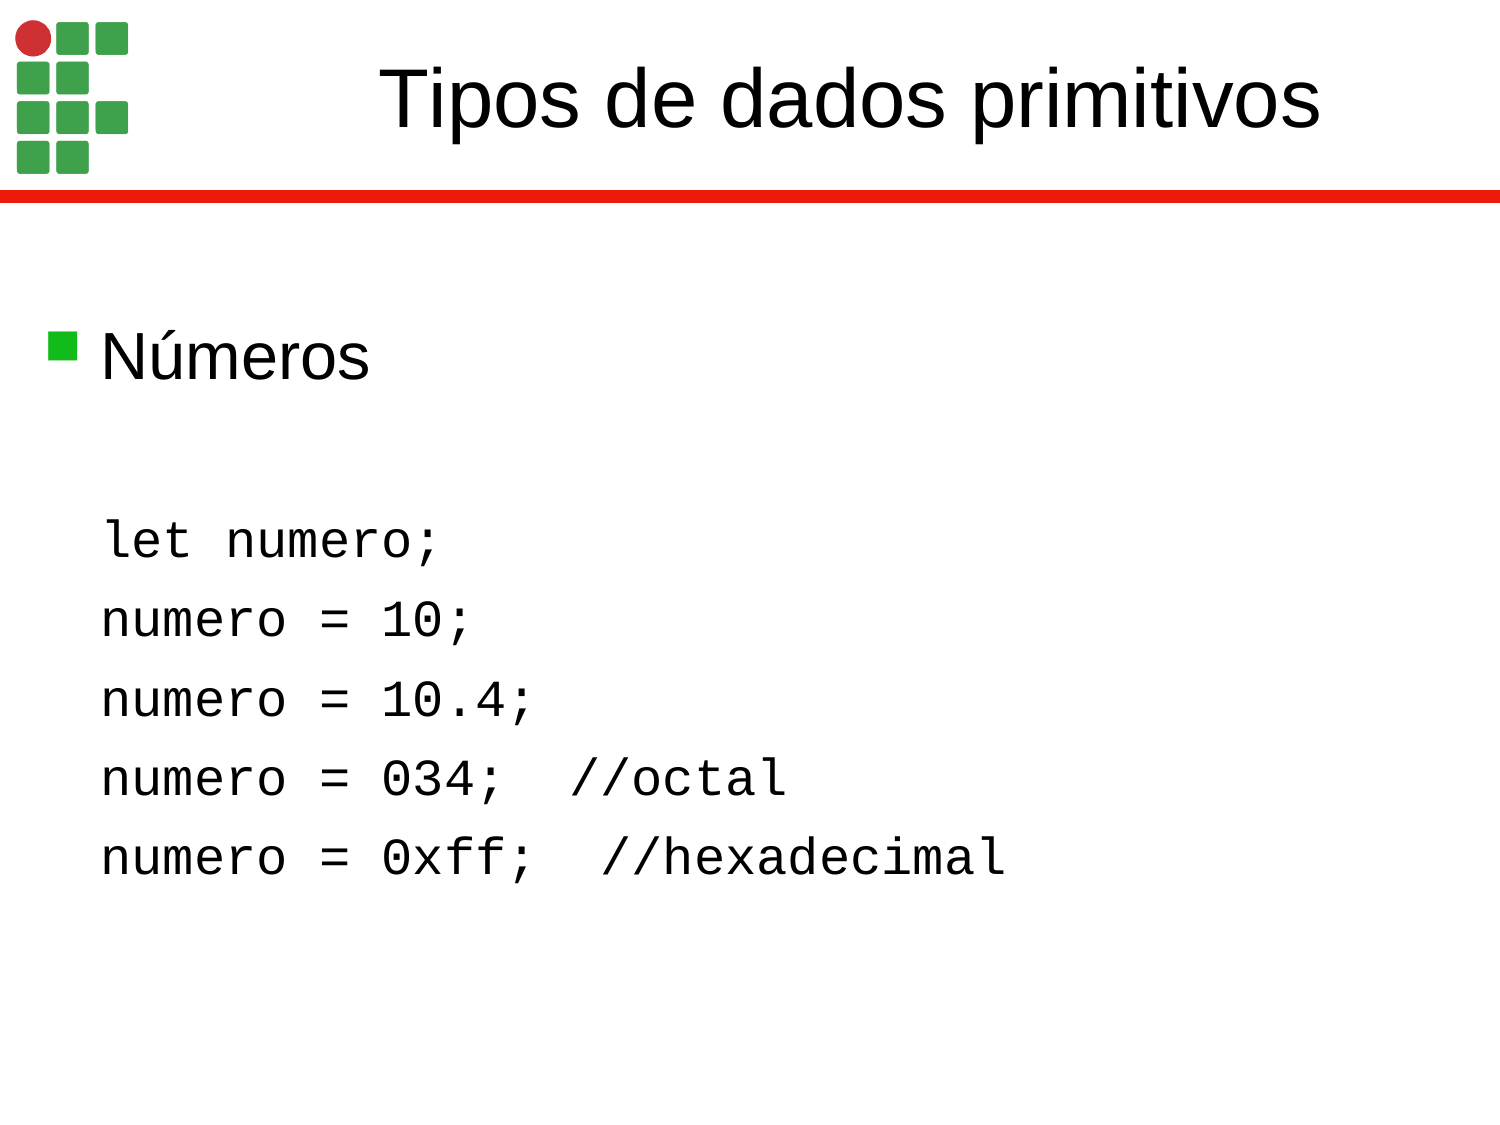

# Tipos de dados primitivos
Números
let numero;
numero = 10;
numero = 10.4;
numero = 034; //octal
numero = 0xff; //hexadecimal